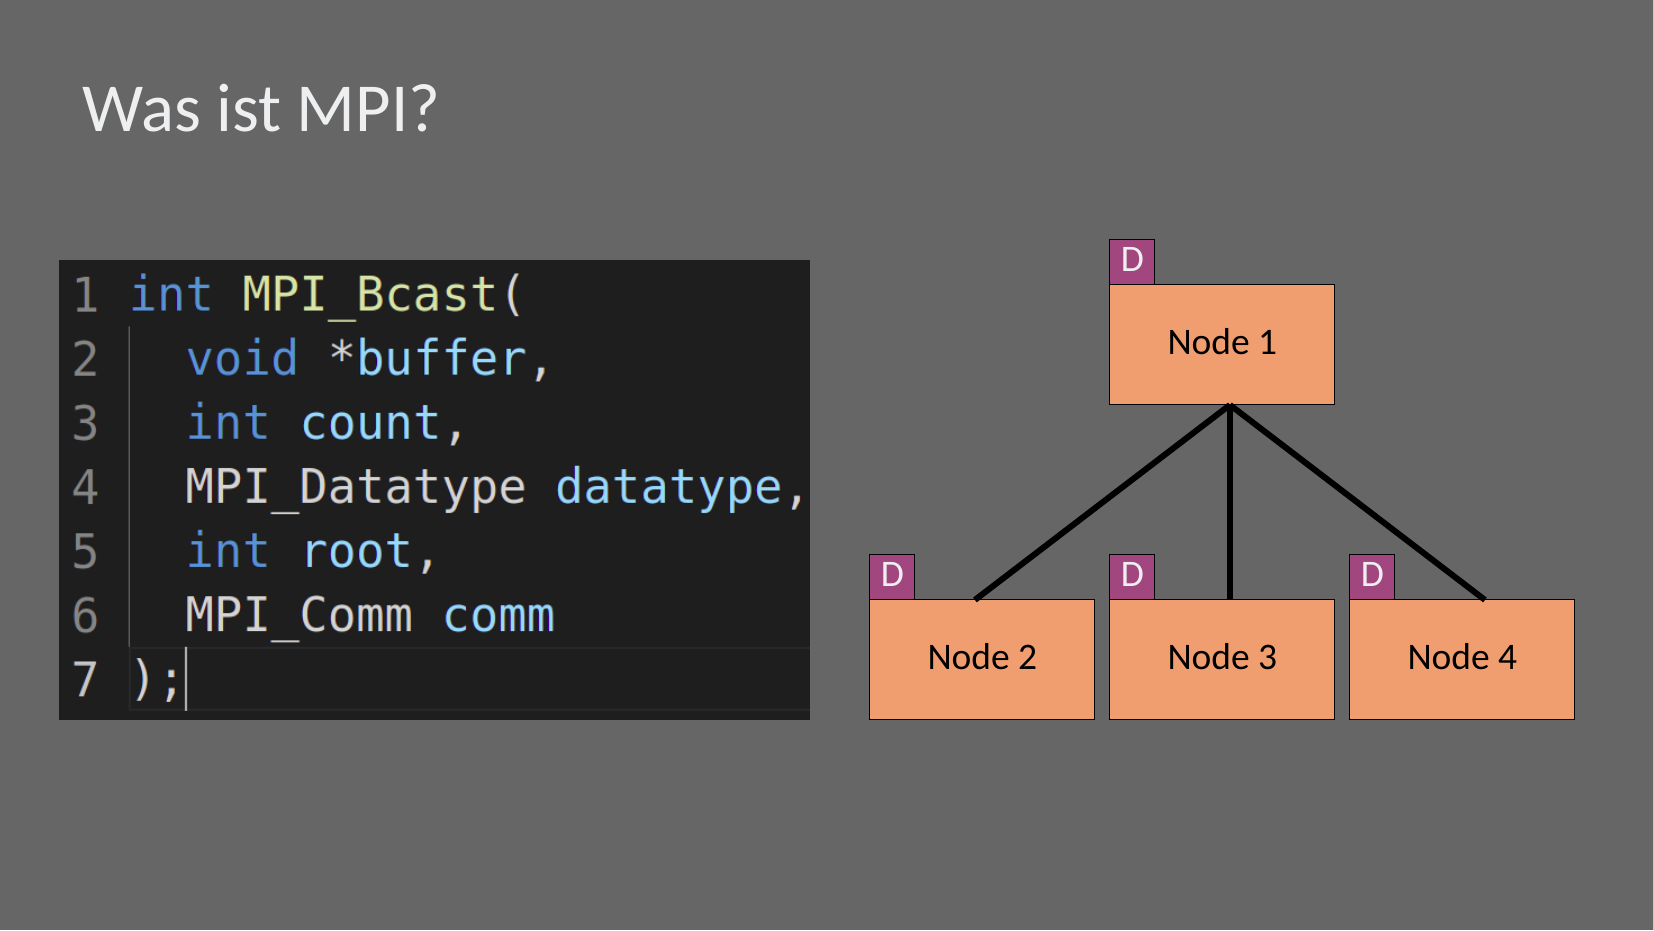

# Was ist MPI?
D
Node 1
D
D
D
Node 2
Node 3
Node 4